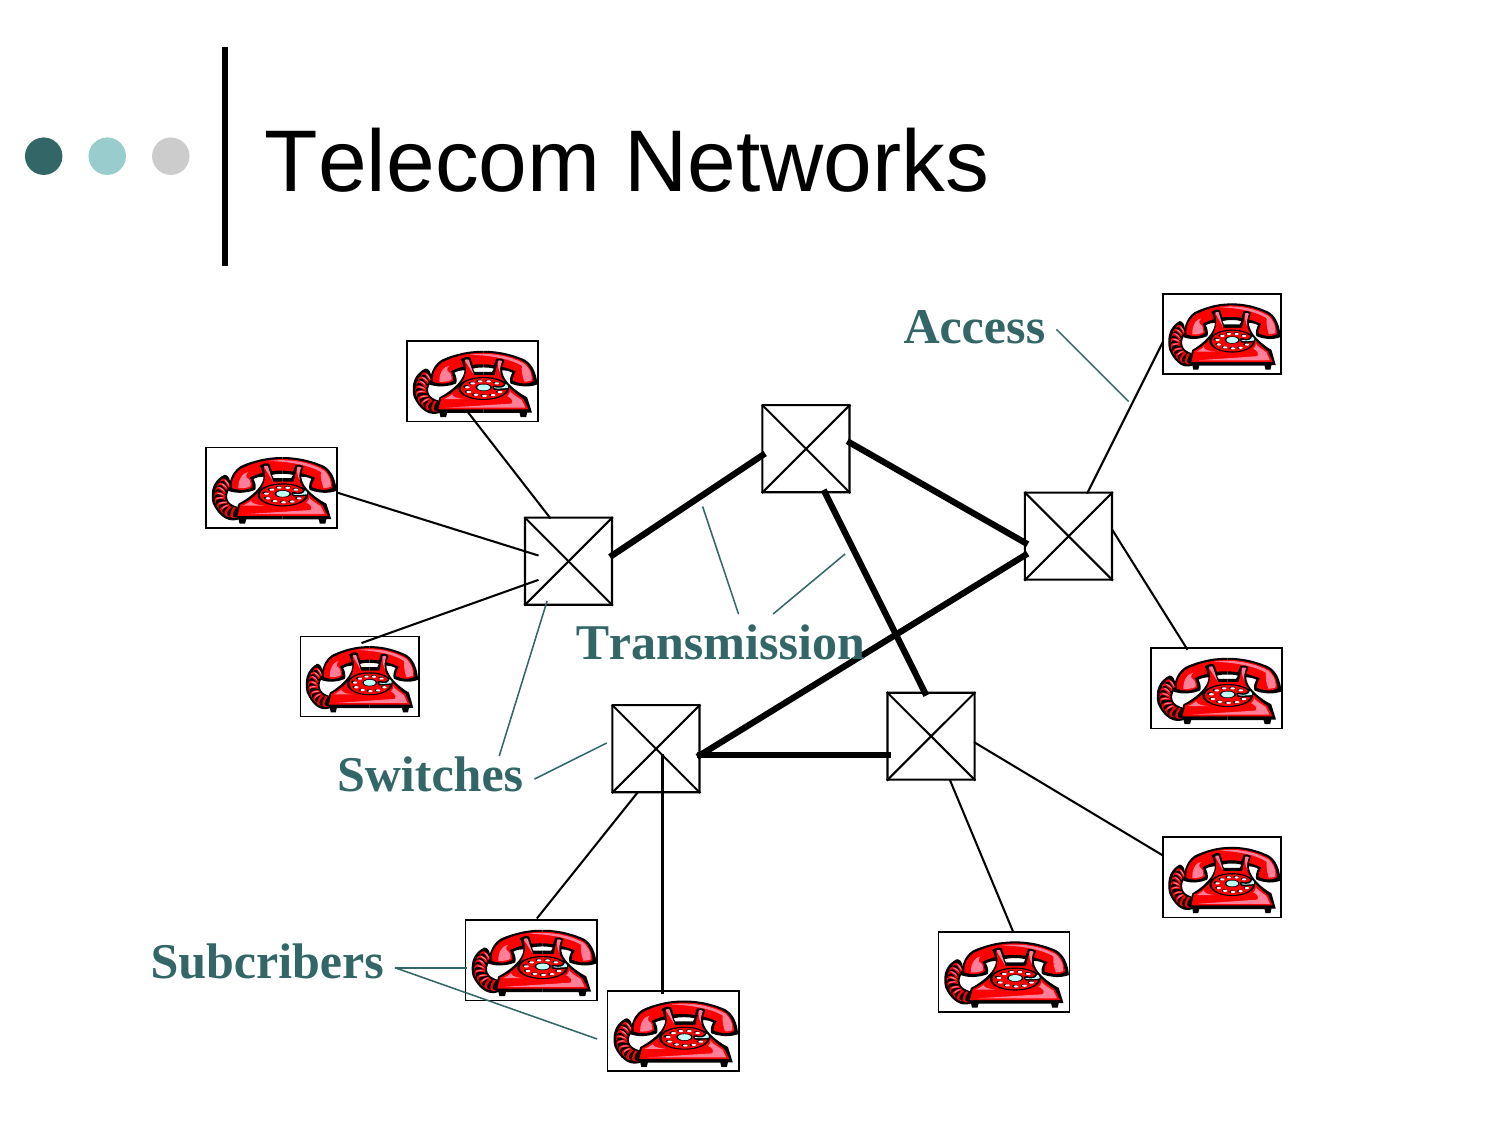

# Telecom Networks
Access
Transmission
Switches
Subcribers